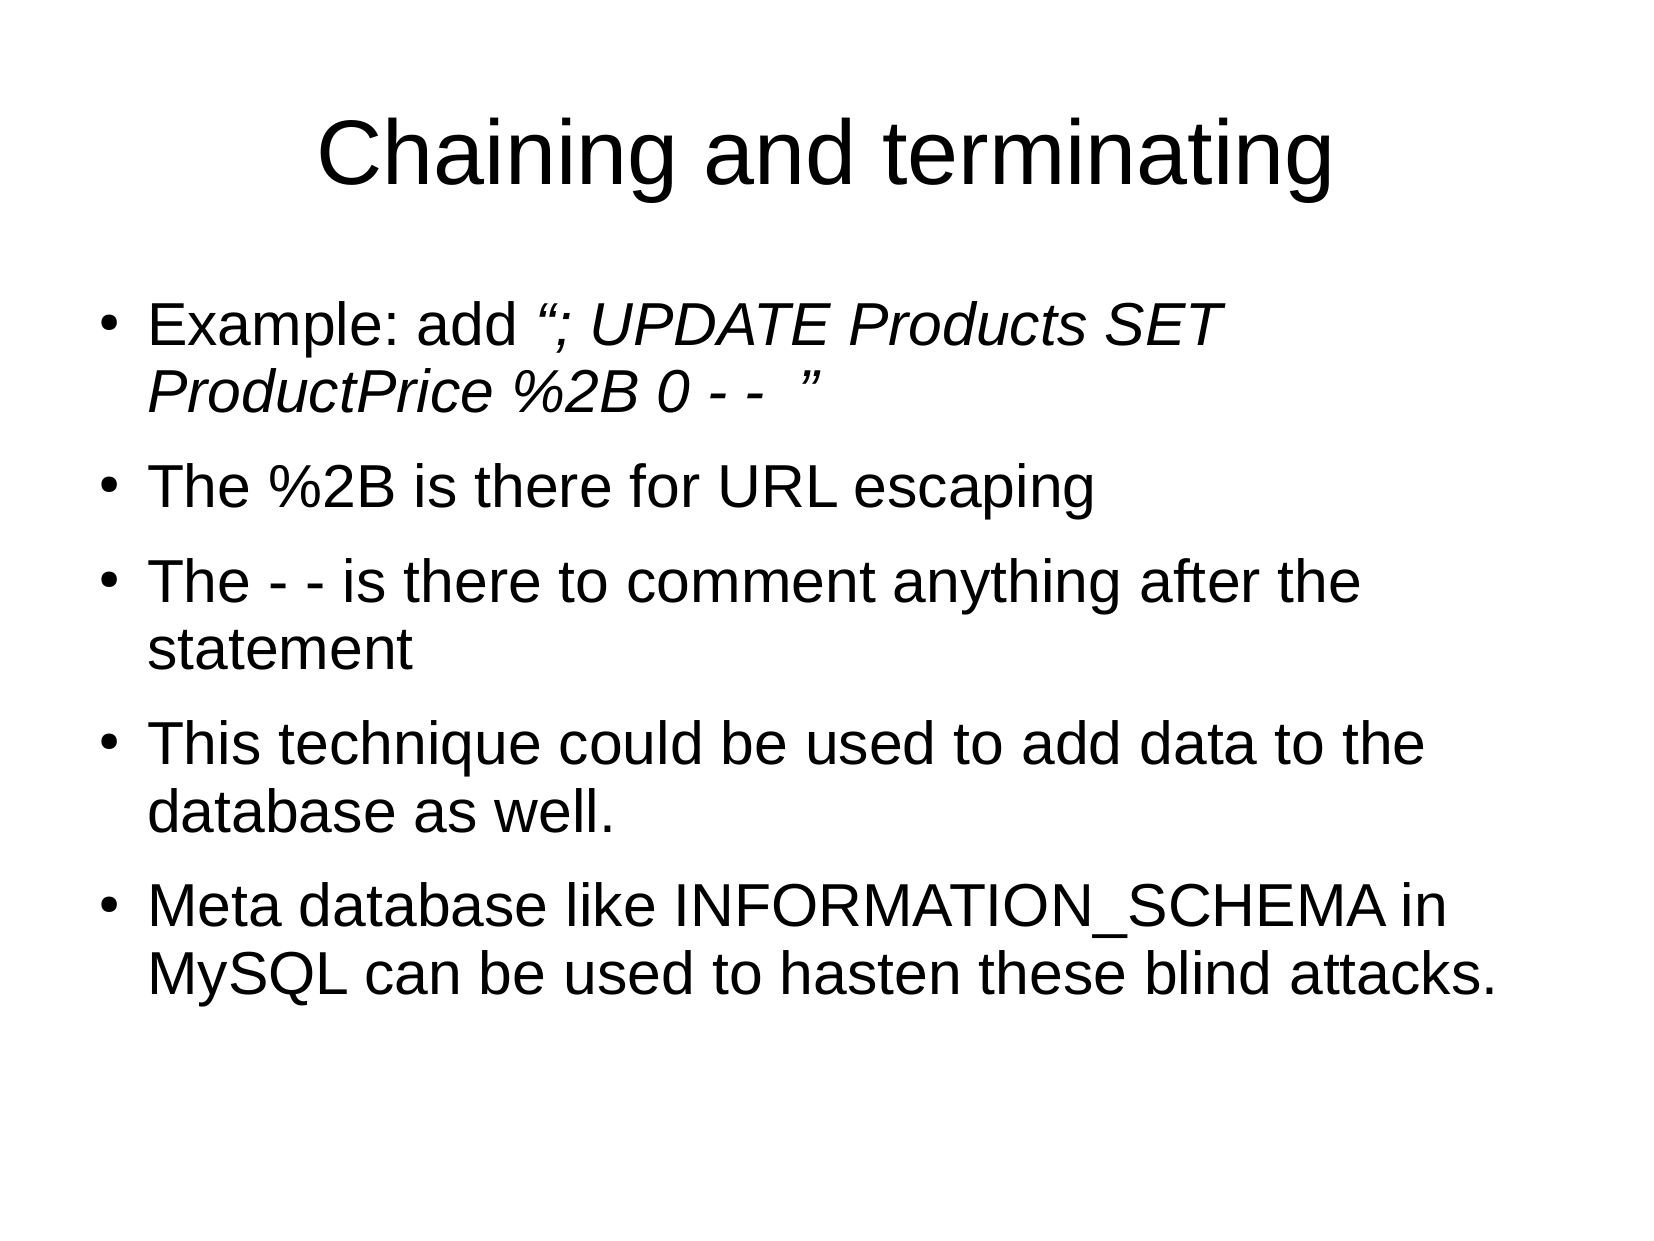

# Chaining and terminating
Example: add “; UPDATE Products SET ProductPrice %2B 0 - - ”
The %2B is there for URL escaping
The - - is there to comment anything after the statement
This technique could be used to add data to the database as well.
Meta database like INFORMATION_SCHEMA in MySQL can be used to hasten these blind attacks.